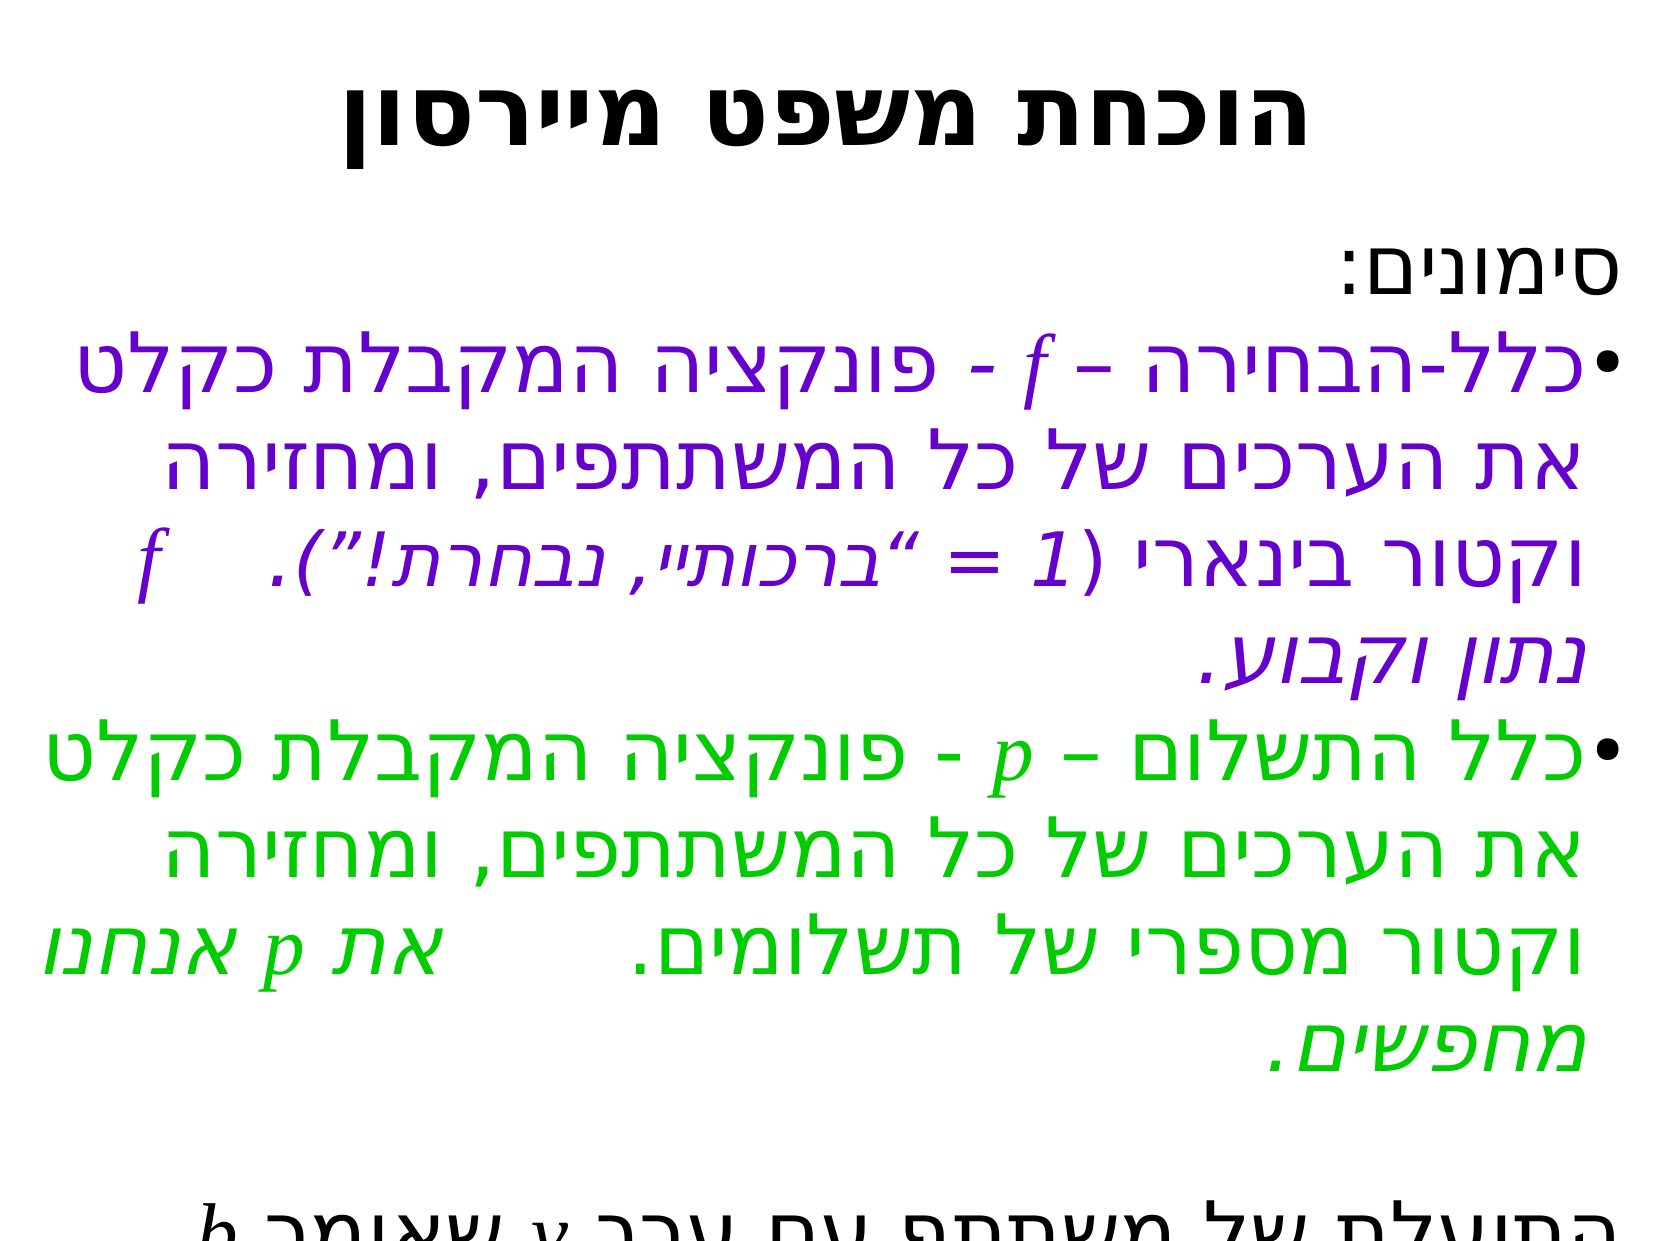

# הוכחת משפט מיירסון
סימונים:
כלל-הבחירה – f - פונקציה המקבלת כקלט את הערכים של כל המשתתפים, ומחזירה וקטור בינארי (1 = “ברכותיי, נבחרת!”). f נתון וקבוע.
כלל התשלום – p - פונקציה המקבלת כקלט את הערכים של כל המשתתפים, ומחזירה וקטור מספרי של תשלומים. את p אנחנו מחפשים.
התועלת של משתתף עם ערך v שאומר b היא:
v*f(b) - p(b)